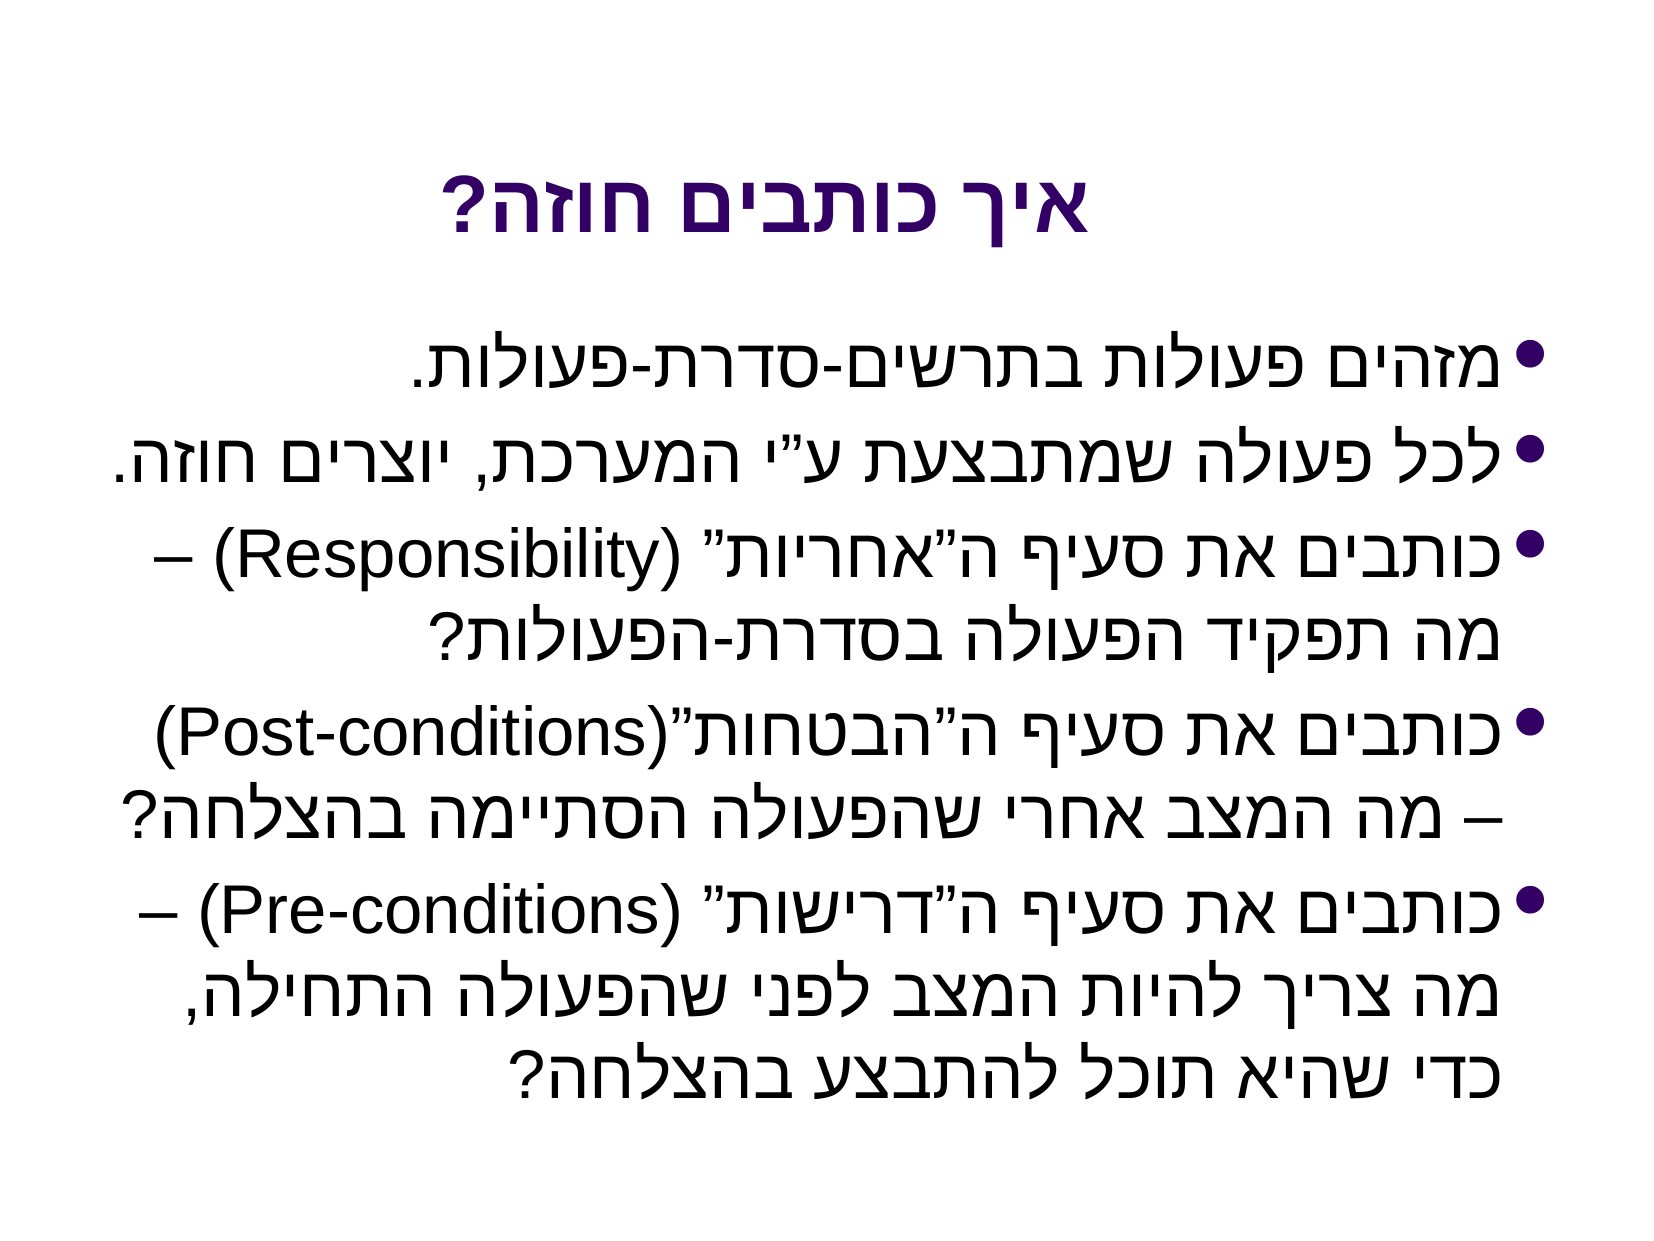

# איך כותבים חוזה?
מזהים פעולות בתרשים-סדרת-פעולות.
לכל פעולה שמתבצעת ע”י המערכת, יוצרים חוזה.
כותבים את סעיף ה”אחריות” (Responsibility) – מה תפקיד הפעולה בסדרת-הפעולות?
כותבים את סעיף ה”הבטחות”(Post-conditions) – מה המצב אחרי שהפעולה הסתיימה בהצלחה?
כותבים את סעיף ה”דרישות” (Pre-conditions) – מה צריך להיות המצב לפני שהפעולה התחילה, כדי שהיא תוכל להתבצע בהצלחה?